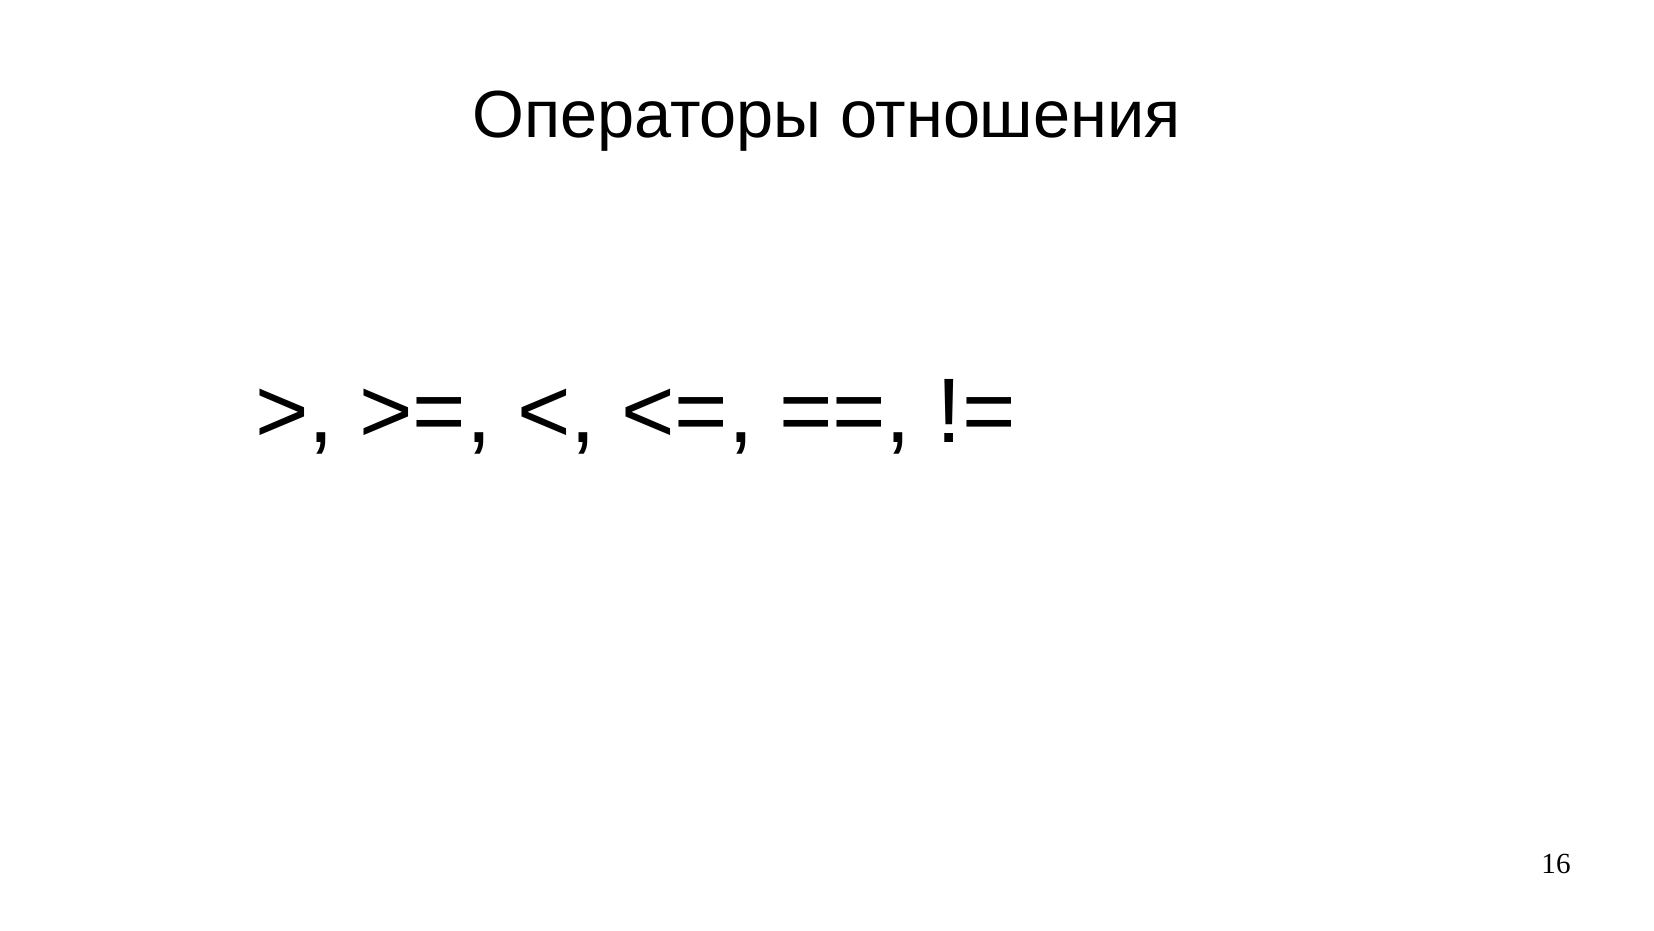

# Операторы отношения
>, >=, <, <=, ==, !=
16